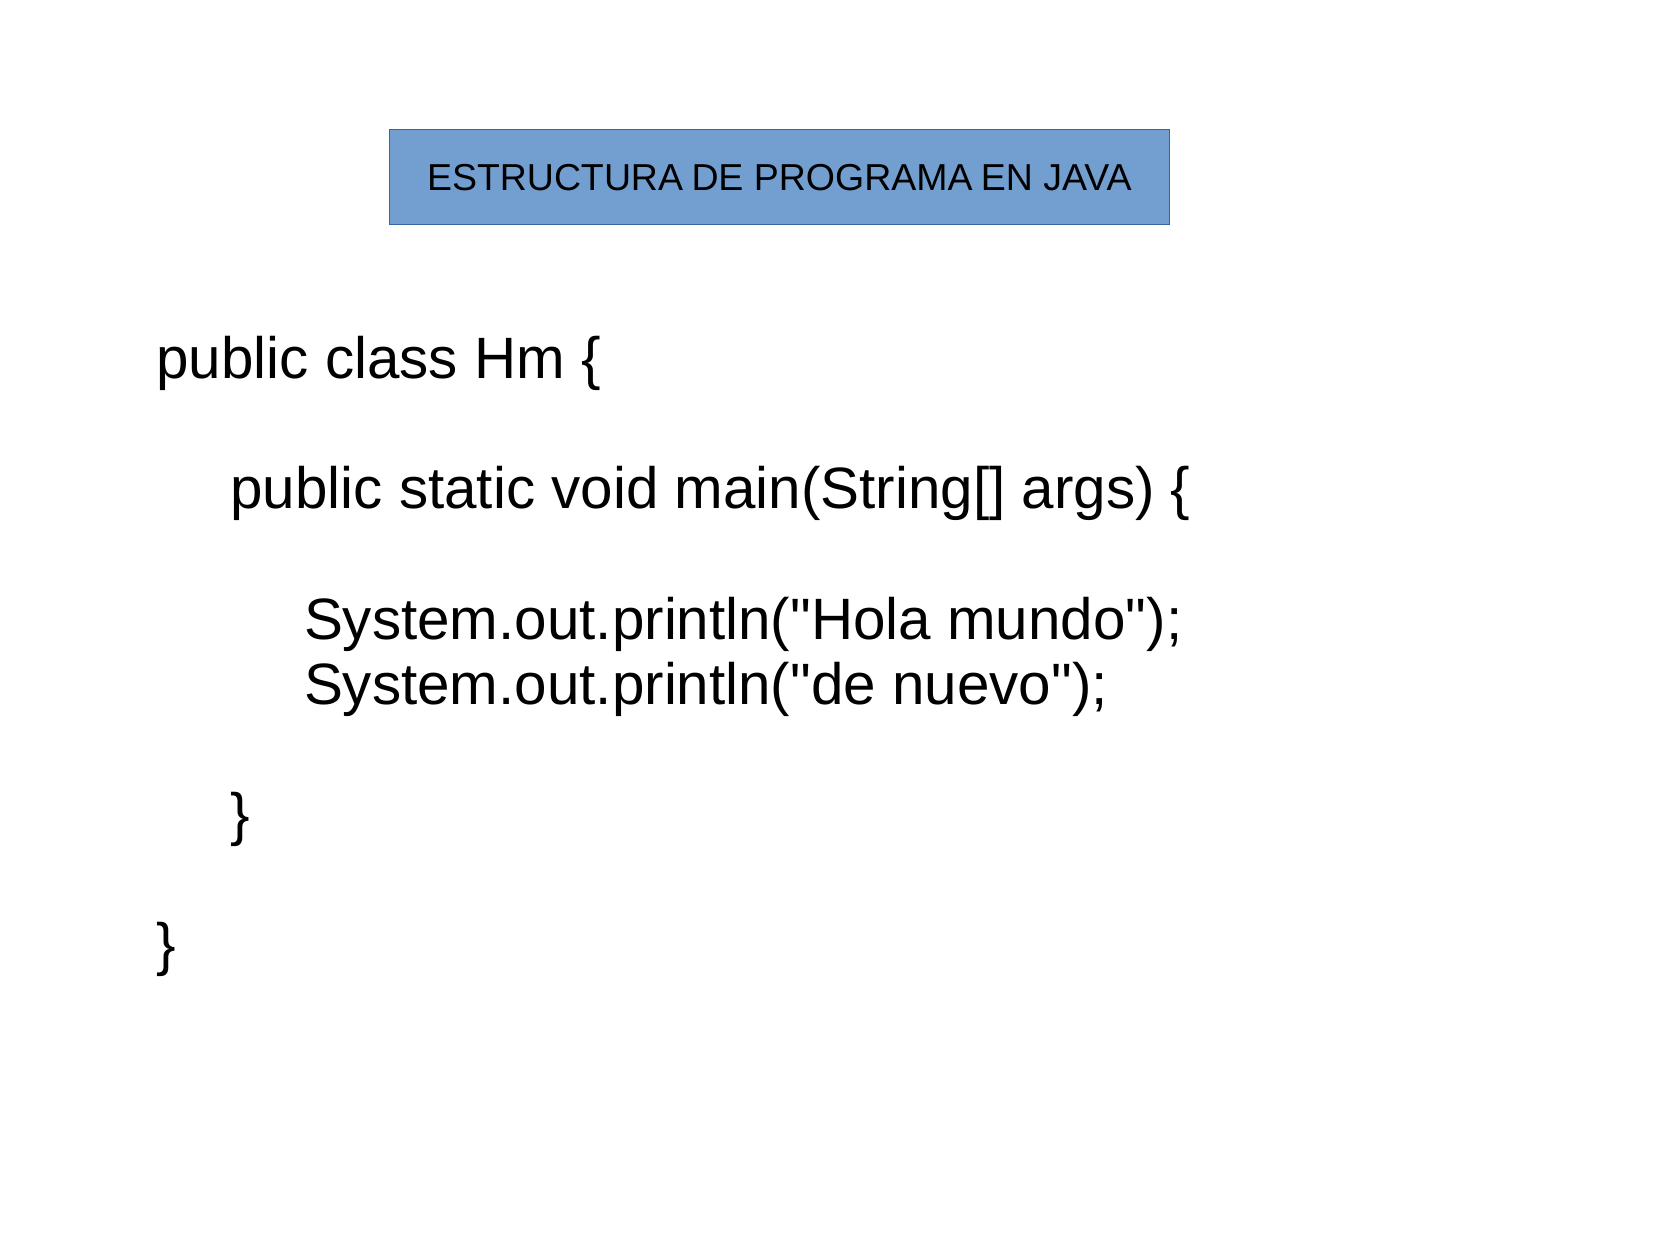

ESTRUCTURA DE PROGRAMA EN JAVA
public class Hm {
	public static void main(String[] args) {
		System.out.println("Hola mundo");
		System.out.println("de nuevo");
	}
}